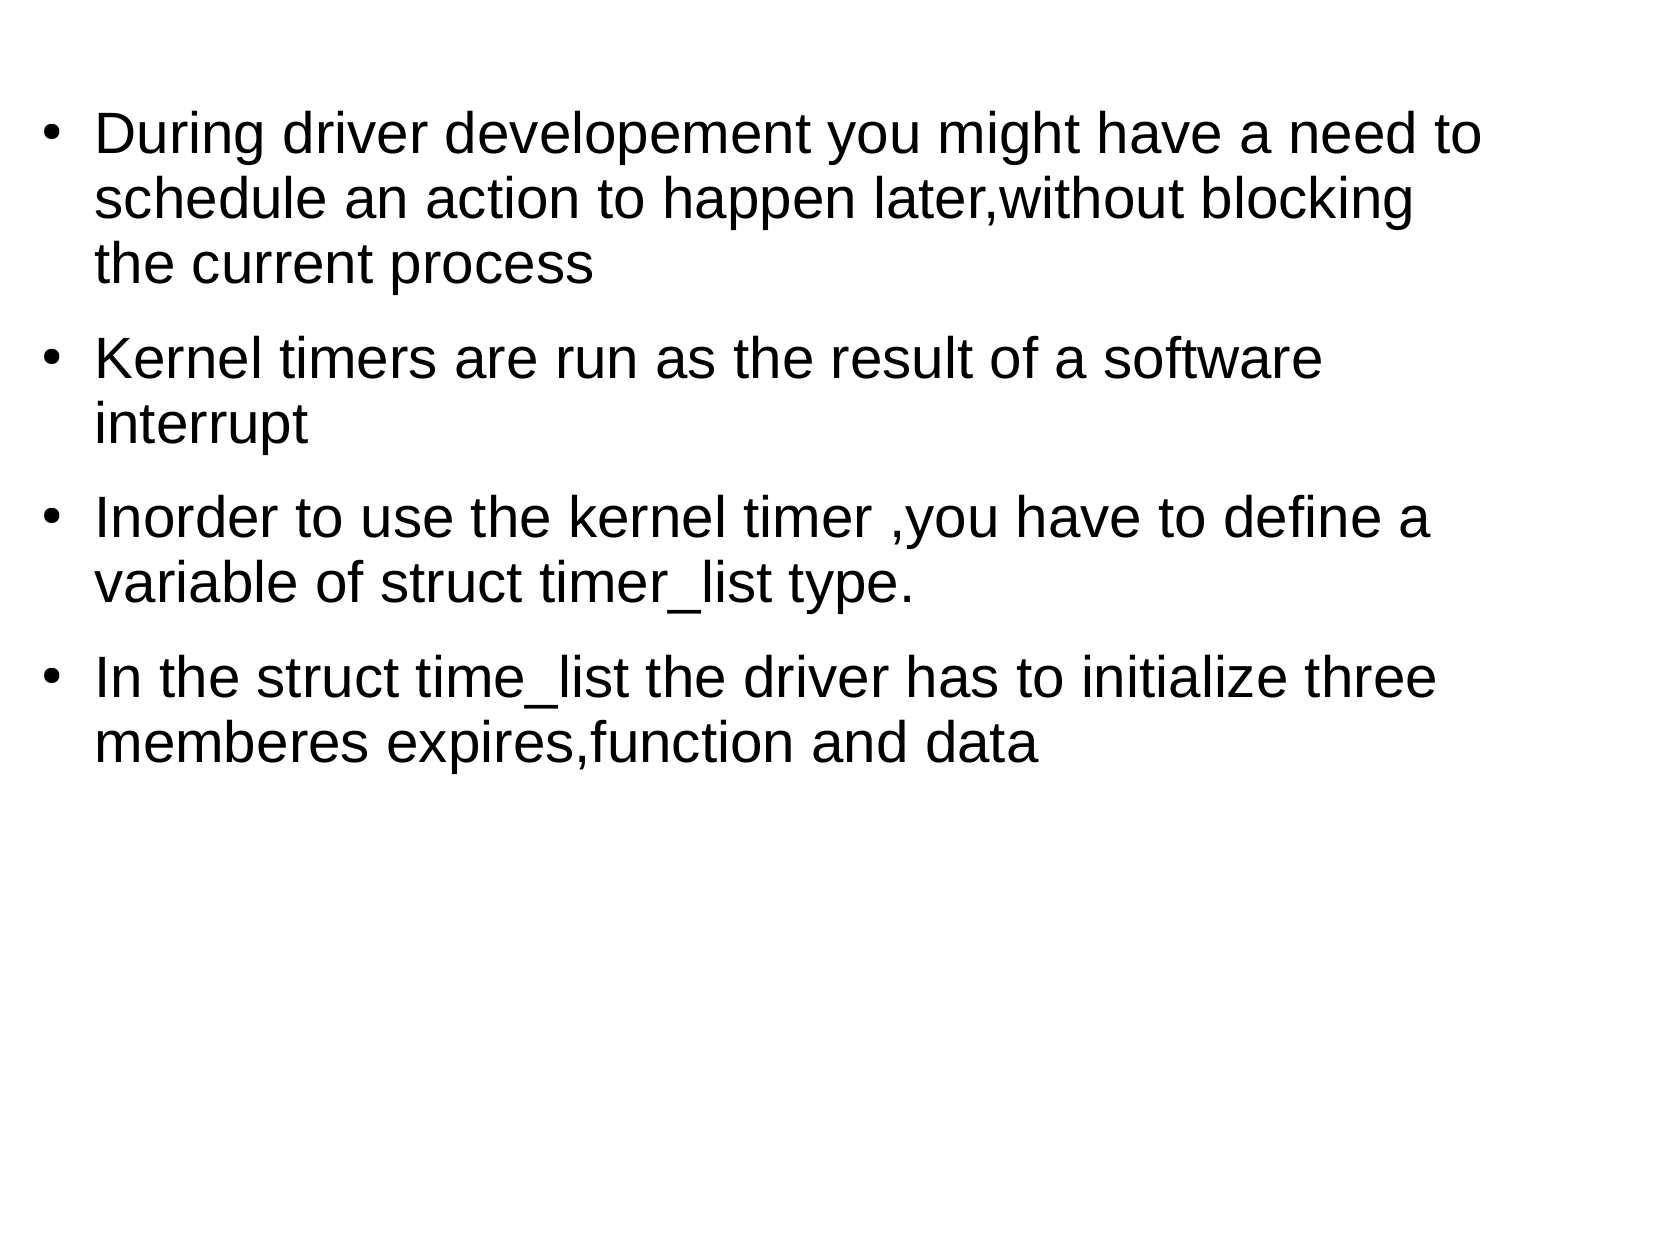

# During driver developement you might have a need to schedule an action to happen later,without blocking the current process
Kernel timers are run as the result of a software interrupt
Inorder to use the kernel timer ,you have to define a variable of struct timer_list type.
In the struct time_list the driver has to initialize three memberes expires,function and data